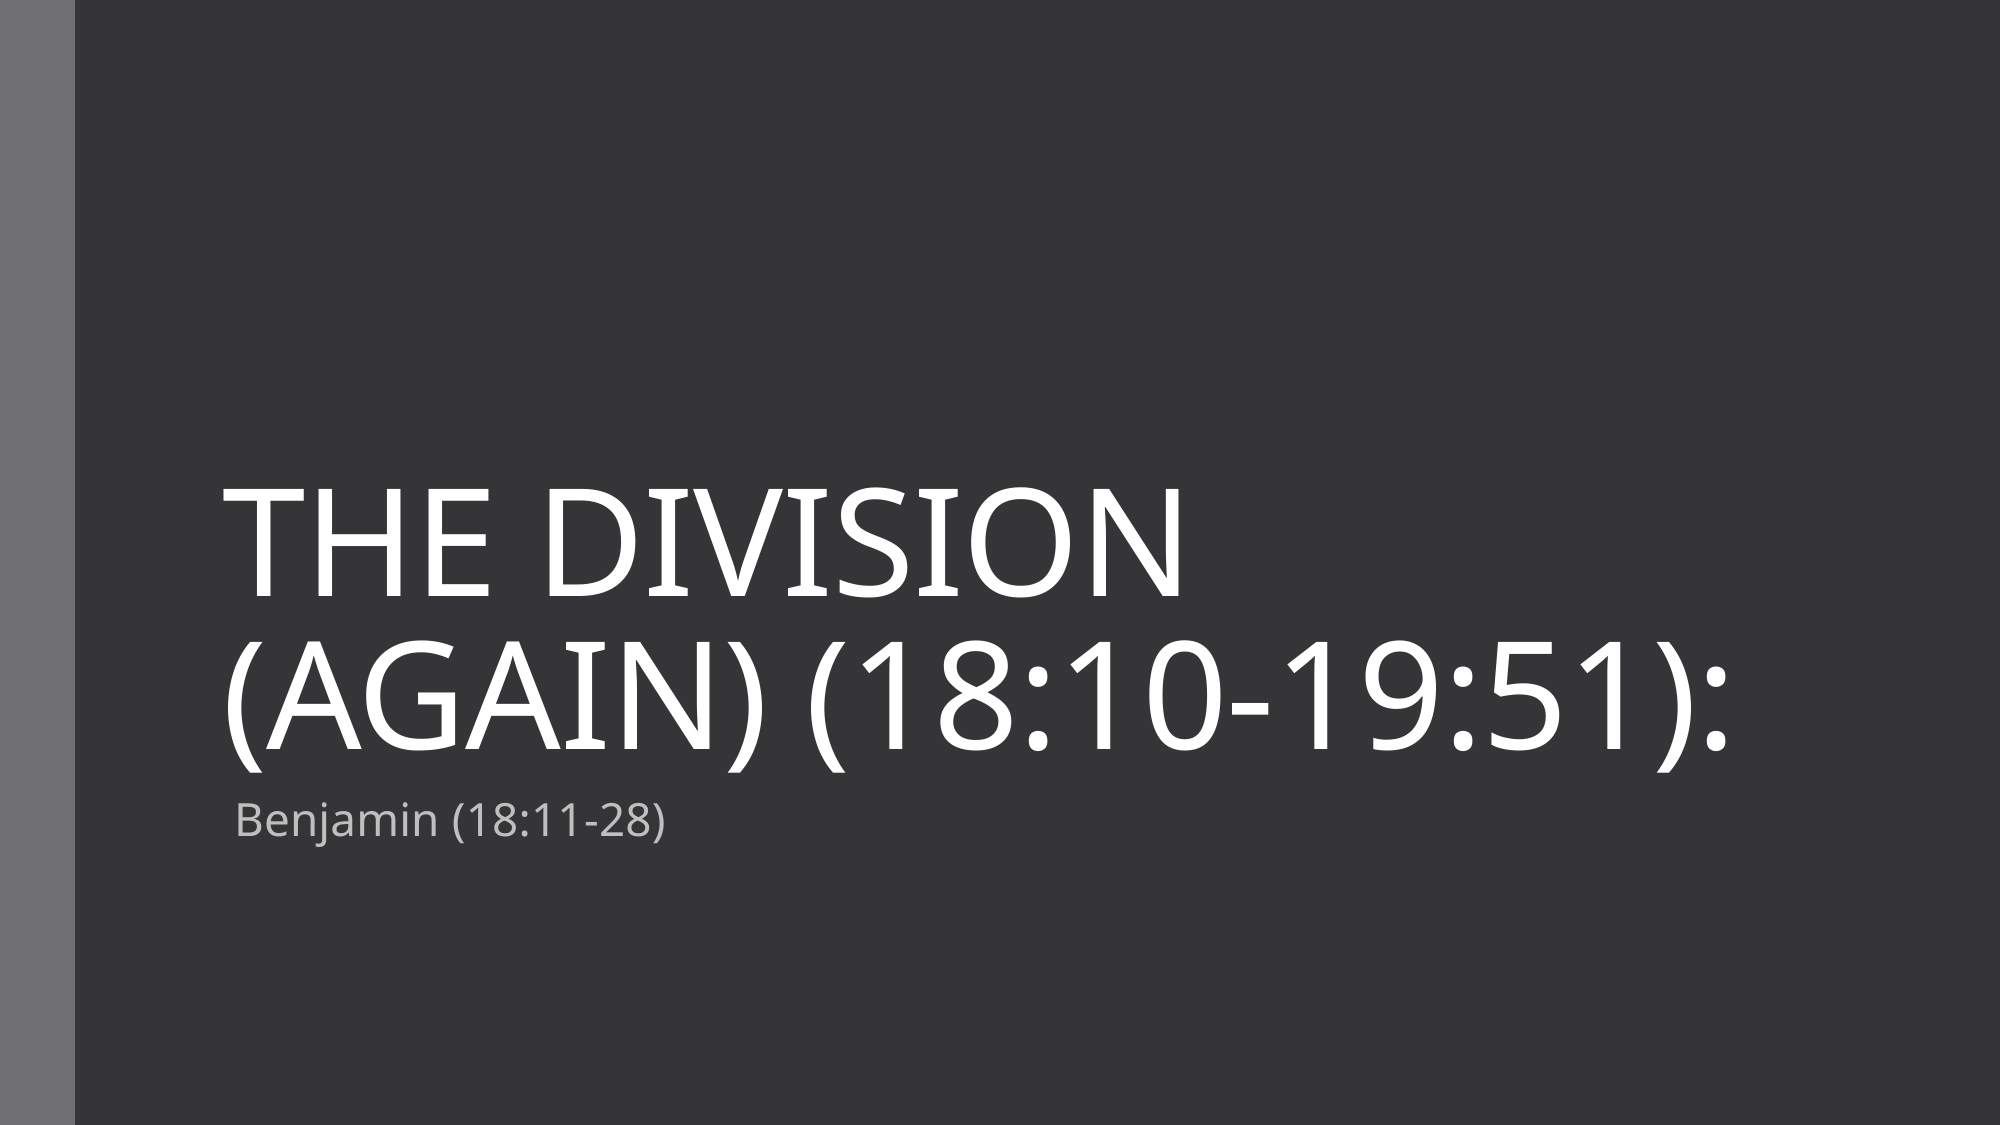

# THE DIVISION (AGAIN) (18:10-19:51):
 Benjamin (18:11-28)